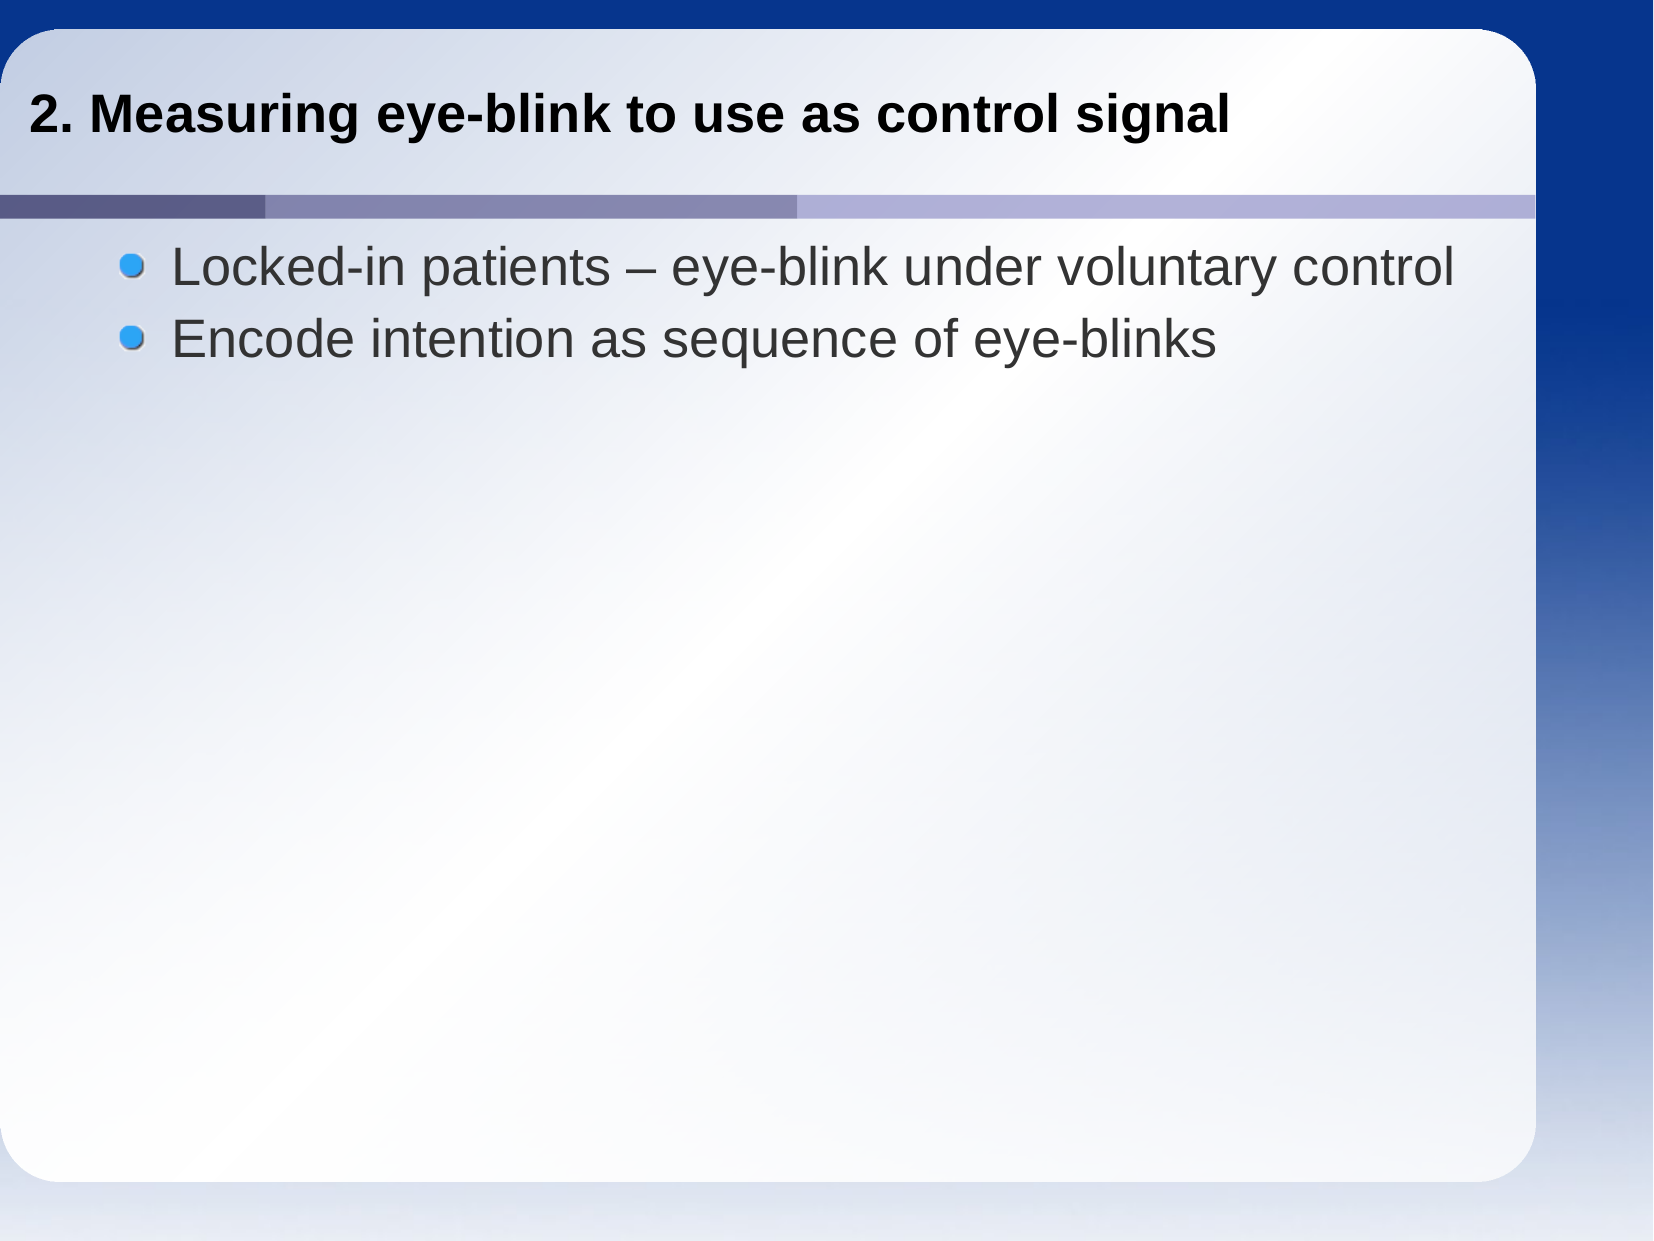

# 2. Measuring eye-blink to use as control signal
Locked-in patients – eye-blink under voluntary control
Encode intention as sequence of eye-blinks